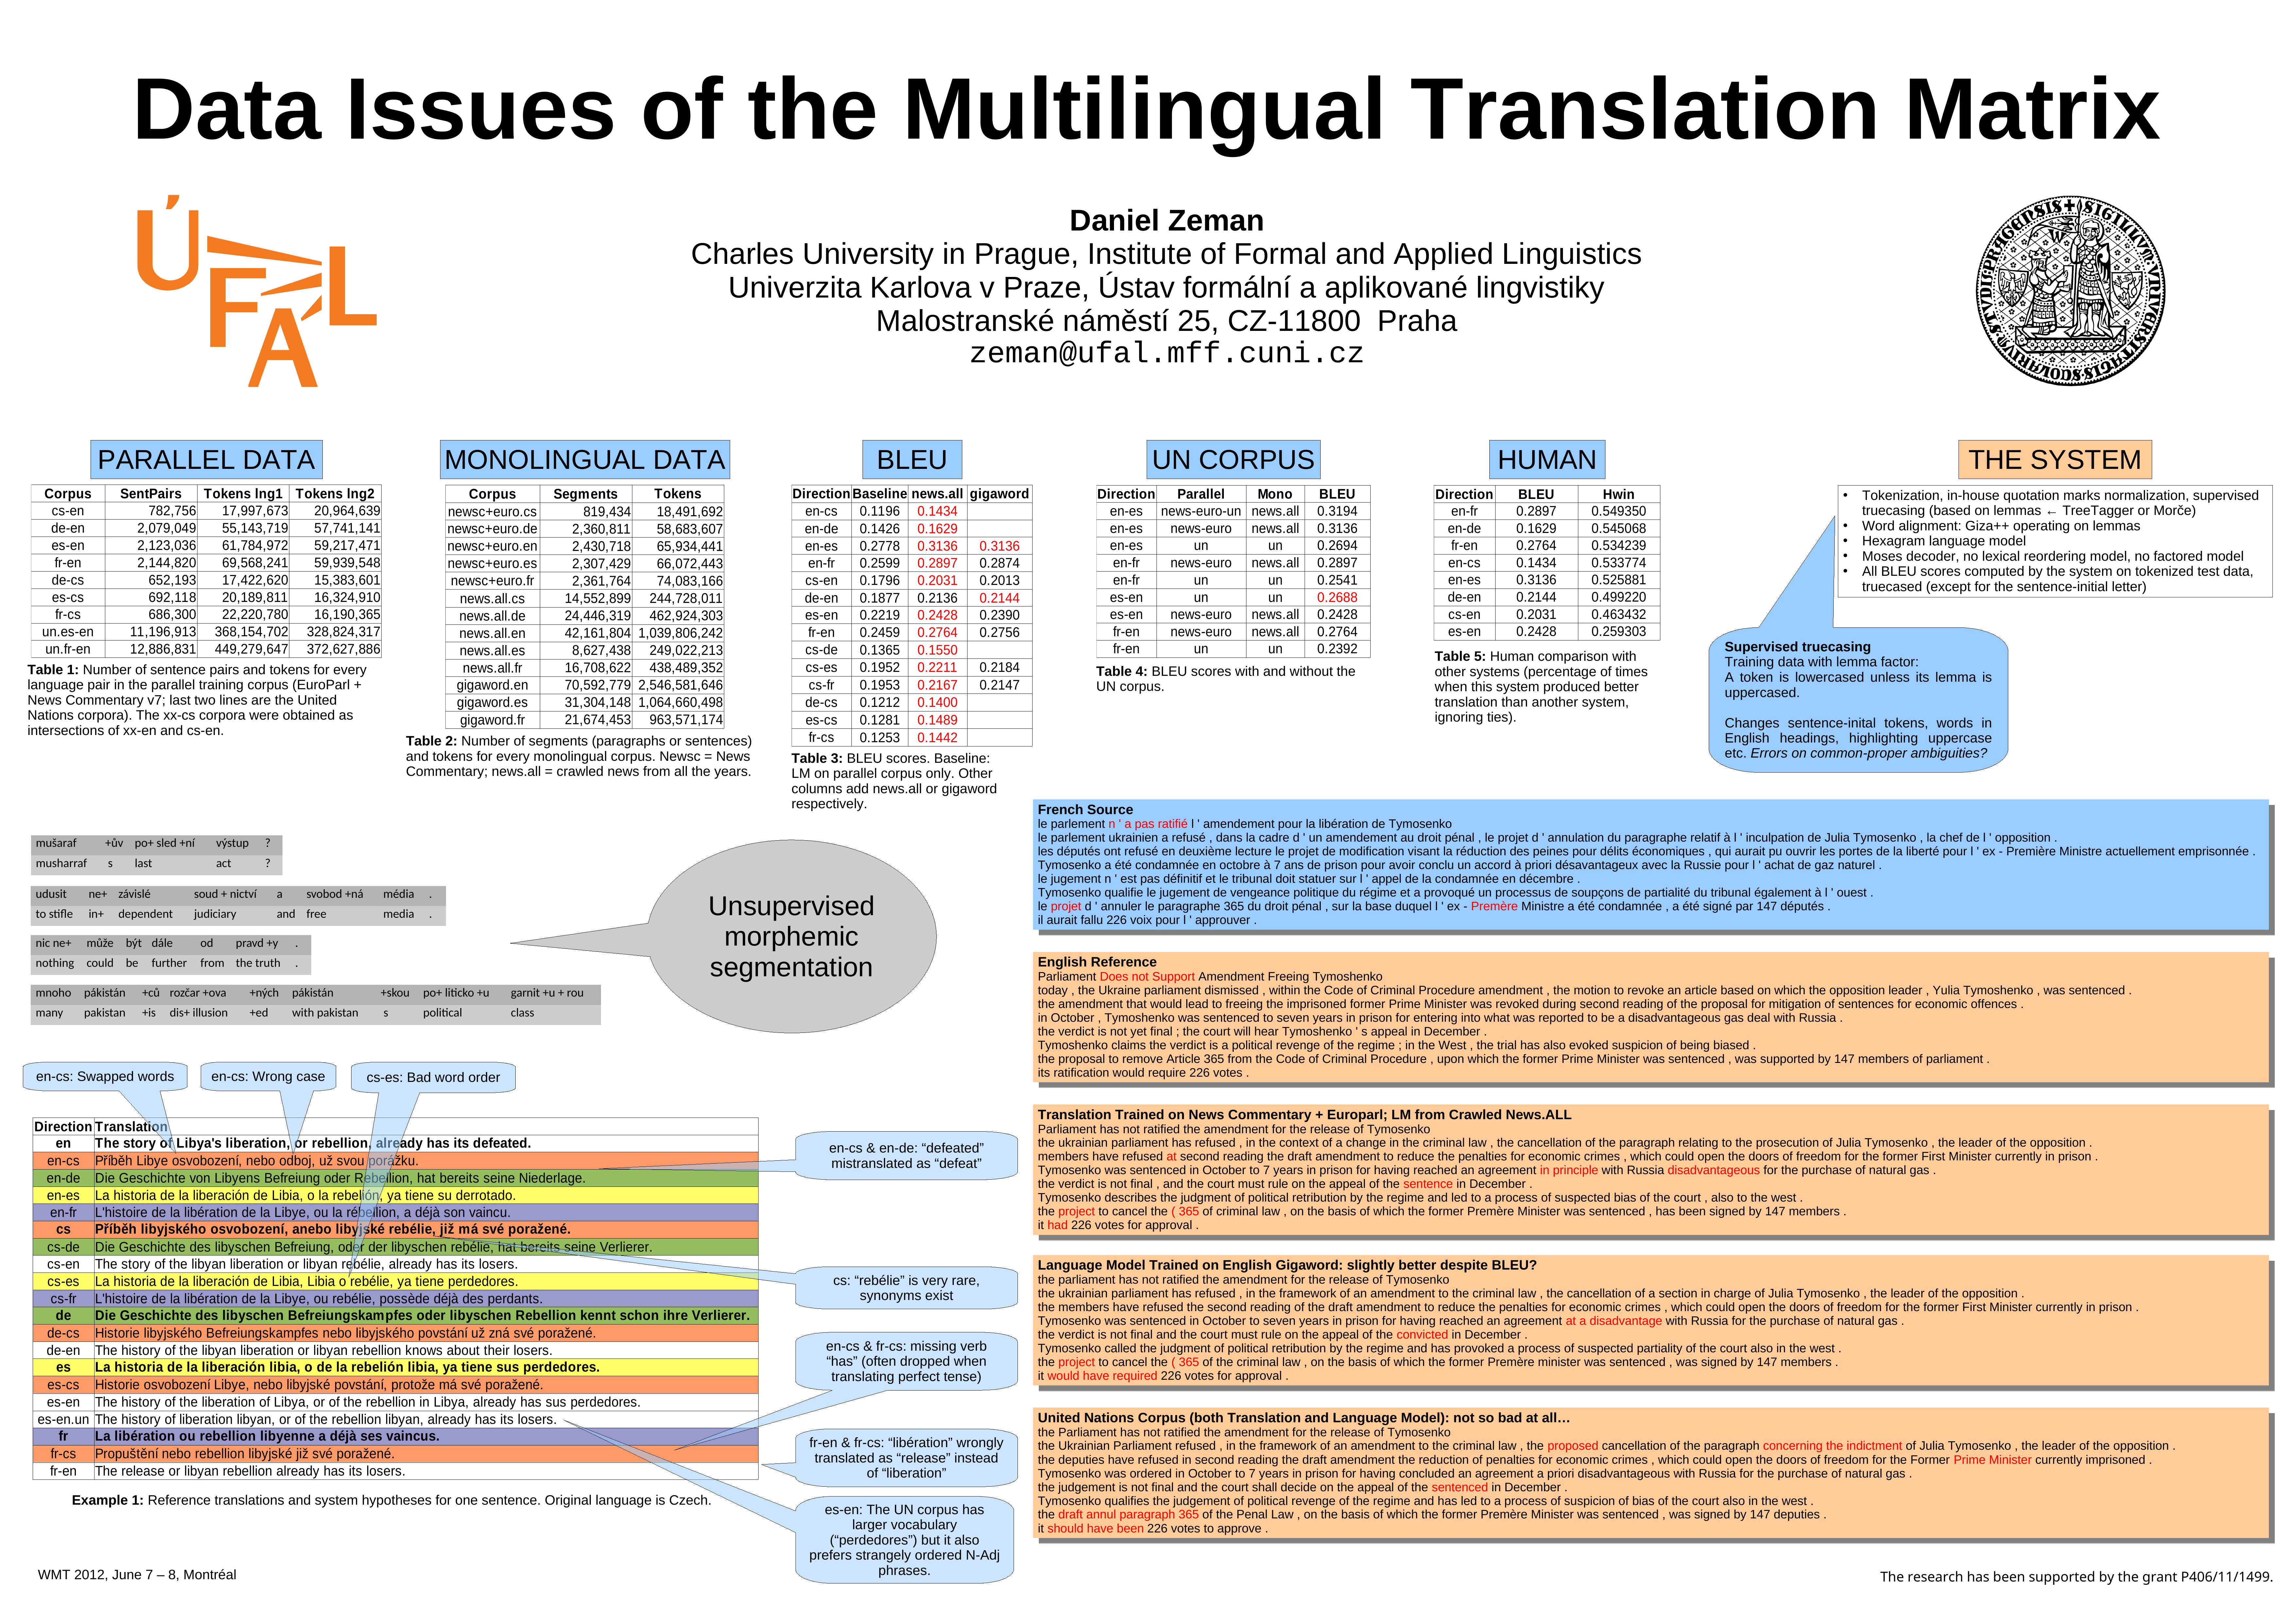

Data Issues of the Multilingual Translation Matrix
Daniel Zeman
Charles University in Prague, Institute of Formal and Applied Linguistics
Univerzita Karlova v Praze, Ústav formální a aplikované lingvistiky
Malostranské náměstí 25, CZ-11800 Praha
zeman@ufal.mff.cuni.cz
THE SYSTEM
PARALLEL DATA
MONOLINGUAL DATA
BLEU
UN CORPUS
HUMAN
Table 3: BLEU scores. Baseline: LM on parallel corpus only. Other columns add news.all or gigaword respectively.
Table 4: BLEU scores with and without the UN corpus.
Tokenization, in-house quotation marks normalization, supervised truecasing (based on lemmas ← TreeTagger or Morče)
Word alignment: Giza++ operating on lemmas
Hexagram language model
Moses decoder, no lexical reordering model, no factored model
All BLEU scores computed by the system on tokenized test data, truecased (except for the sentence-initial letter)
Supervised truecasing
Training data with lemma factor:
A token is lowercased unless its lemma is uppercased.
Changes sentence-inital tokens, words in English headings, highlighting uppercase etc. Errors on common-proper ambiguities?
Table 5: Human comparison with other systems (percentage of times when this system produced better translation than another system, ignoring ties).
# Table 1: Number of sentence pairs and tokens for every language pair in the parallel training corpus (EuroParl + News Commentary v7; last two lines are the United Nations corpora). The xx-cs corpora were obtained as intersections of xx-en and cs-en.
Table 2: Number of segments (paragraphs or sentences) and tokens for every monolingual corpus. Newsc = News Commentary; news.all = crawled news from all the years.
French Source
le parlement n ' a pas ratifié l ' amendement pour la libération de Tymosenko
le parlement ukrainien a refusé , dans la cadre d ' un amendement au droit pénal , le projet d ' annulation du paragraphe relatif à l ' inculpation de Julia Tymosenko , la chef de l ' opposition .
les députés ont refusé en deuxième lecture le projet de modification visant la réduction des peines pour délits économiques , qui aurait pu ouvrir les portes de la liberté pour l ' ex - Première Ministre actuellement emprisonnée .
Tymosenko a été condamnée en octobre à 7 ans de prison pour avoir conclu un accord à priori désavantageux avec la Russie pour l ' achat de gaz naturel .
le jugement n ' est pas définitif et le tribunal doit statuer sur l ' appel de la condamnée en décembre .
Tymosenko qualifie le jugement de vengeance politique du régime et a provoqué un processus de soupçons de partialité du tribunal également à l ' ouest .
le projet d ' annuler le paragraphe 365 du droit pénal , sur la base duquel l ' ex - Premère Ministre a été condamnée , a été signé par 147 députés .
il aurait fallu 226 voix pour l ' approuver .
| mušaraf | +ův | po+ sled +ní | výstup | ? |
| --- | --- | --- | --- | --- |
| musharraf | s | last | act | ? |
Unsupervised morphemic segmentation
| udusit | ne+ | závislé | soud + nictví | a | svobod +ná | média | . |
| --- | --- | --- | --- | --- | --- | --- | --- |
| to stifle | in+ | dependent | judiciary | and | free | media | . |
| nic ne+ | může | být | dále | od | pravd +y | . |
| --- | --- | --- | --- | --- | --- | --- |
| nothing | could | be | further | from | the truth | . |
English Reference
Parliament Does not Support Amendment Freeing Tymoshenko
today , the Ukraine parliament dismissed , within the Code of Criminal Procedure amendment , the motion to revoke an article based on which the opposition leader , Yulia Tymoshenko , was sentenced .
the amendment that would lead to freeing the imprisoned former Prime Minister was revoked during second reading of the proposal for mitigation of sentences for economic offences .
in October , Tymoshenko was sentenced to seven years in prison for entering into what was reported to be a disadvantageous gas deal with Russia .
the verdict is not yet final ; the court will hear Tymoshenko ' s appeal in December .
Tymoshenko claims the verdict is a political revenge of the regime ; in the West , the trial has also evoked suspicion of being biased .
the proposal to remove Article 365 from the Code of Criminal Procedure , upon which the former Prime Minister was sentenced , was supported by 147 members of parliament .
its ratification would require 226 votes .
| mnoho | pákistán | +ců | rozčar +ova | +ných | pákistán | +skou | po+ liticko +u | garnit +u + rou |
| --- | --- | --- | --- | --- | --- | --- | --- | --- |
| many | pakistan | +is | dis+ illusion | +ed | with pakistan | s | political | class |
en-cs: Swapped words
en-cs: Wrong case
cs-es: Bad word order
Translation Trained on News Commentary + Europarl; LM from Crawled News.ALL
Parliament has not ratified the amendment for the release of Tymosenko
the ukrainian parliament has refused , in the context of a change in the criminal law , the cancellation of the paragraph relating to the prosecution of Julia Tymosenko , the leader of the opposition .
members have refused at second reading the draft amendment to reduce the penalties for economic crimes , which could open the doors of freedom for the former First Minister currently in prison .
Tymosenko was sentenced in October to 7 years in prison for having reached an agreement in principle with Russia disadvantageous for the purchase of natural gas .
the verdict is not final , and the court must rule on the appeal of the sentence in December .
Tymosenko describes the judgment of political retribution by the regime and led to a process of suspected bias of the court , also to the west .
the project to cancel the ( 365 of criminal law , on the basis of which the former Premère Minister was sentenced , has been signed by 147 members .
it had 226 votes for approval .
en-cs & en-de: “defeated” mistranslated as “defeat”
Language Model Trained on English Gigaword: slightly better despite BLEU?
the parliament has not ratified the amendment for the release of Tymosenko
the ukrainian parliament has refused , in the framework of an amendment to the criminal law , the cancellation of a section in charge of Julia Tymosenko , the leader of the opposition .
the members have refused the second reading of the draft amendment to reduce the penalties for economic crimes , which could open the doors of freedom for the former First Minister currently in prison .
Tymosenko was sentenced in October to seven years in prison for having reached an agreement at a disadvantage with Russia for the purchase of natural gas .
the verdict is not final and the court must rule on the appeal of the convicted in December .
Tymosenko called the judgment of political retribution by the regime and has provoked a process of suspected partiality of the court also in the west .
the project to cancel the ( 365 of the criminal law , on the basis of which the former Premère minister was sentenced , was signed by 147 members .
it would have required 226 votes for approval .
cs: “rebélie” is very rare, synonyms exist
en-cs & fr-cs: missing verb “has” (often dropped when translating perfect tense)
United Nations Corpus (both Translation and Language Model): not so bad at all…
the Parliament has not ratified the amendment for the release of Tymosenko
the Ukrainian Parliament refused , in the framework of an amendment to the criminal law , the proposed cancellation of the paragraph concerning the indictment of Julia Tymosenko , the leader of the opposition .
the deputies have refused in second reading the draft amendment the reduction of penalties for economic crimes , which could open the doors of freedom for the Former Prime Minister currently imprisoned .
Tymosenko was ordered in October to 7 years in prison for having concluded an agreement a priori disadvantageous with Russia for the purchase of natural gas .
the judgement is not final and the court shall decide on the appeal of the sentenced in December .
Tymosenko qualifies the judgement of political revenge of the regime and has led to a process of suspicion of bias of the court also in the west .
the draft annul paragraph 365 of the Penal Law , on the basis of which the former Premère Minister was sentenced , was signed by 147 deputies .
it should have been 226 votes to approve .
fr-en & fr-cs: “libération” wrongly translated as “release” instead of “liberation”
Example 1: Reference translations and system hypotheses for one sentence. Original language is Czech.
es-en: The UN corpus has larger vocabulary (“perdedores”) but it also prefers strangely ordered N-Adj phrases.
WMT 2012, June 7 – 8, Montréal
The research has been supported by the grant P406/11/1499.